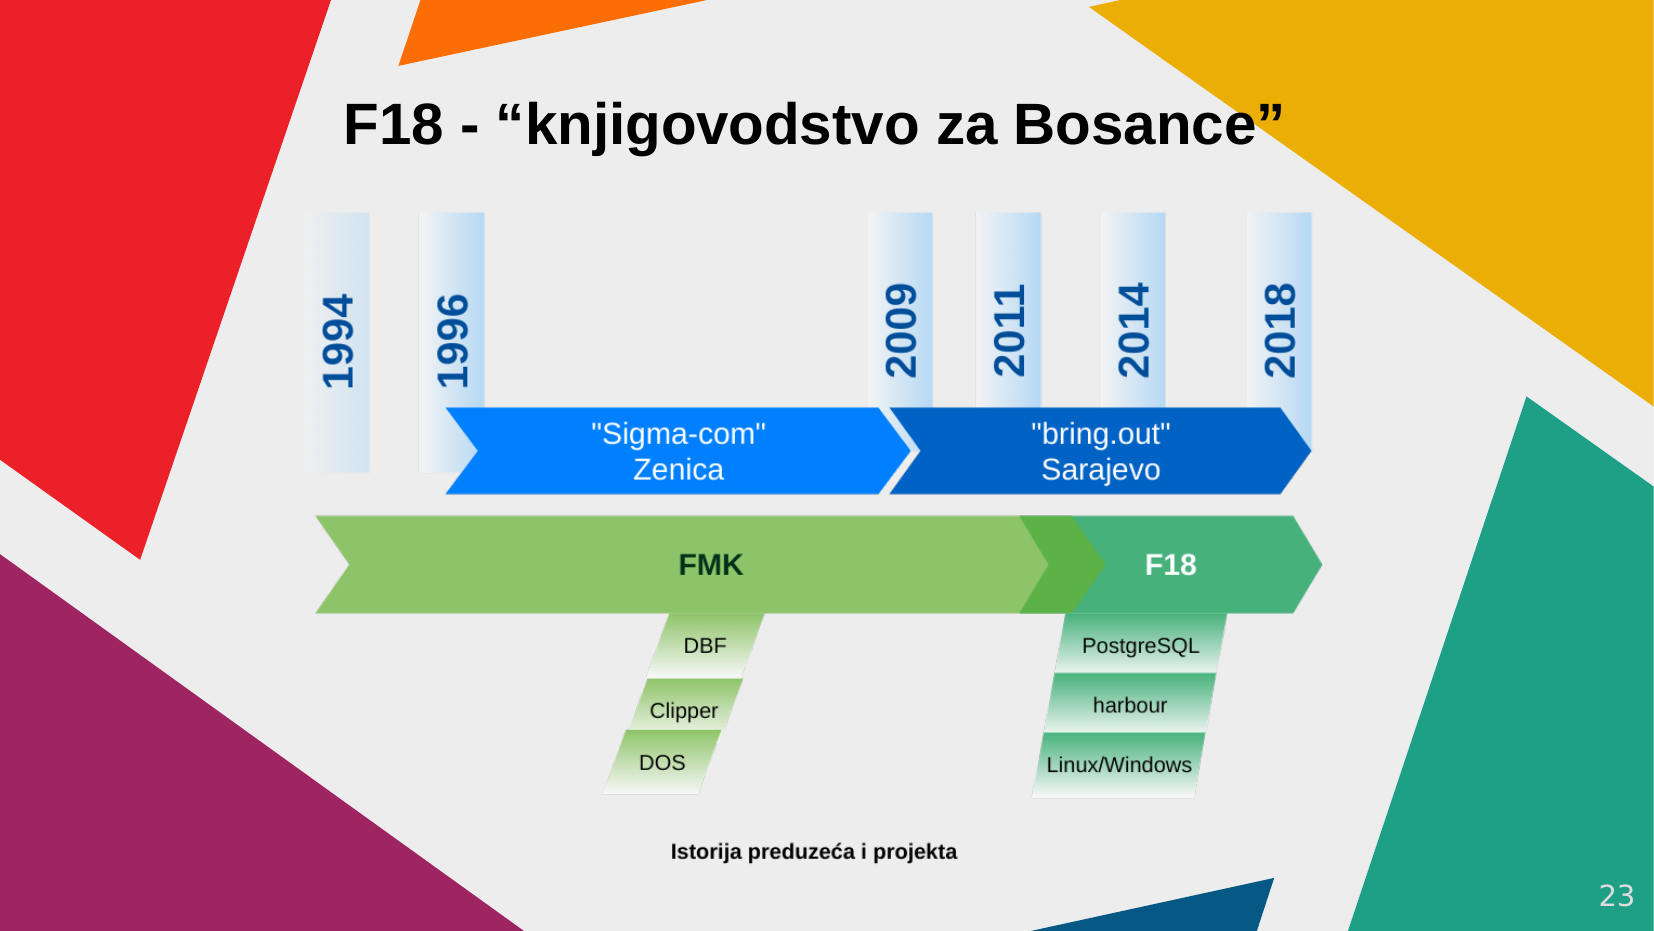

# F18 - “knjigovodstvo za Bosance”
23